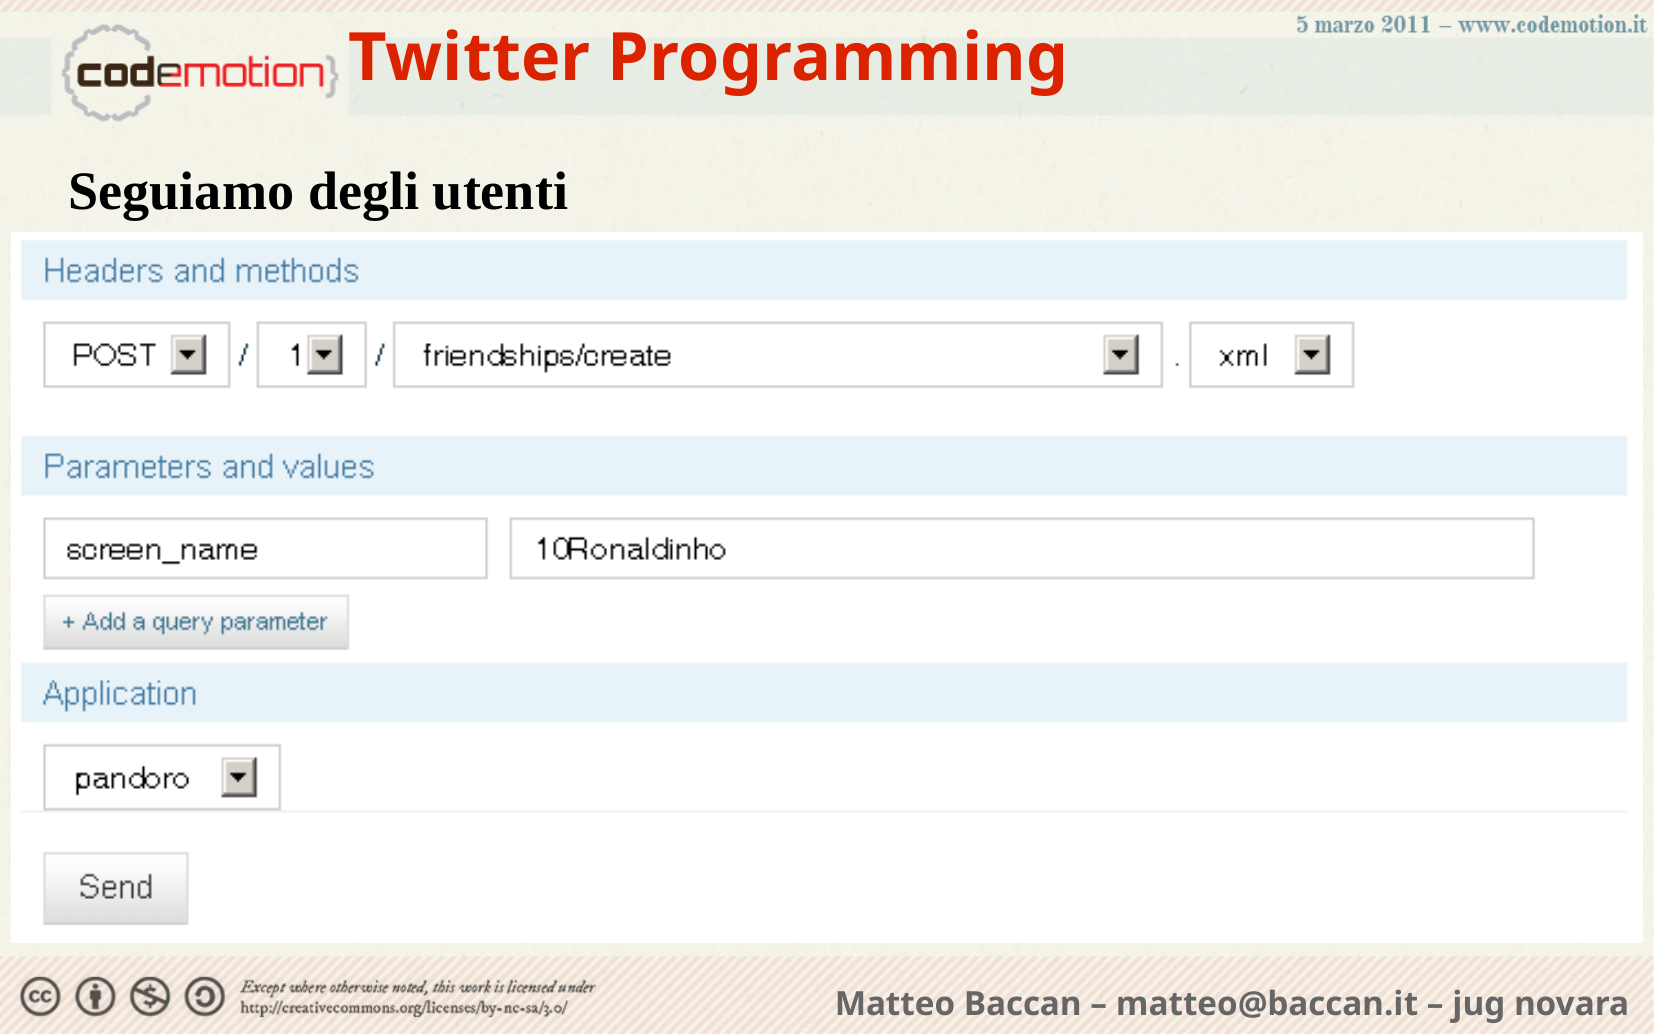

# Twitter Programming
Seguiamo degli utenti
40
Twitter Programming - Matteo Baccan - matteo@baccan.it